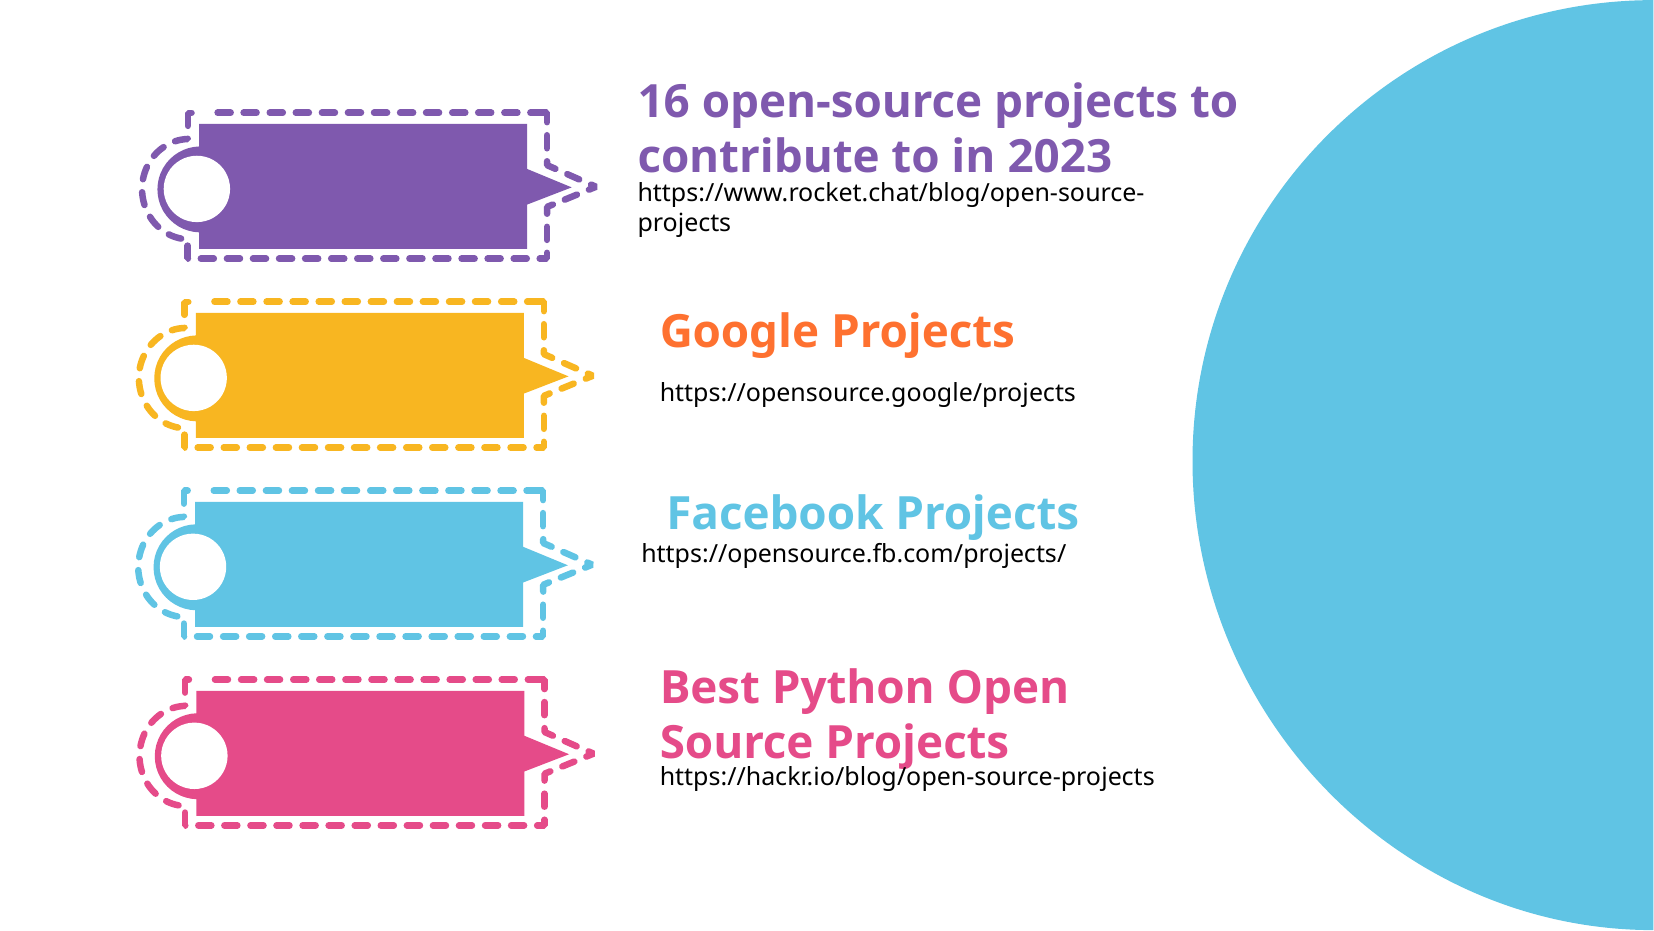

# 16 open-source projects to contribute to in 2023
https://www.rocket.chat/blog/open-source-projects
Google Projects
https://opensource.google/projects
Facebook Projects
https://opensource.fb.com/projects/
Best Python Open Source Projects
https://hackr.io/blog/open-source-projects